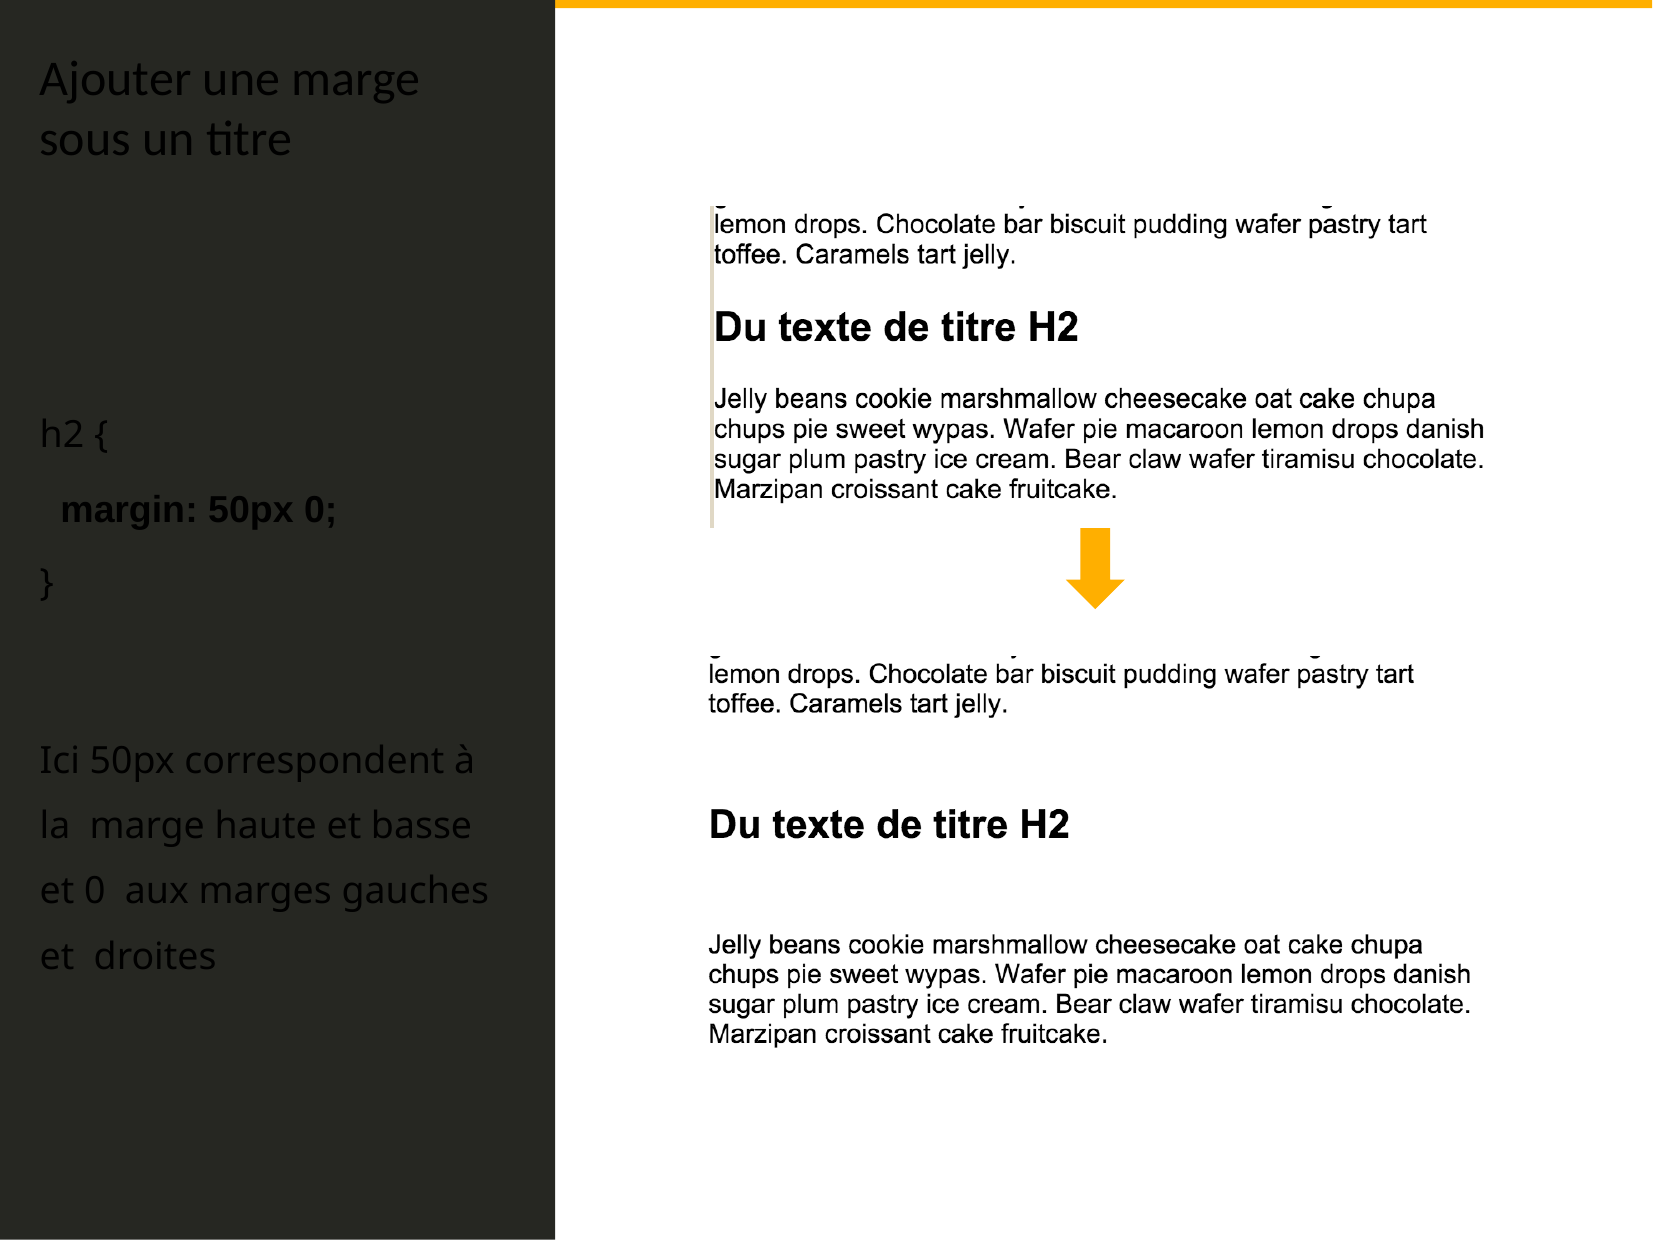

# Ajouter une marge sous un titre
h2 {
margin: 50px 0;
}
Ici 50px correspondent à la marge haute et basse et 0 aux marges gauches et droites